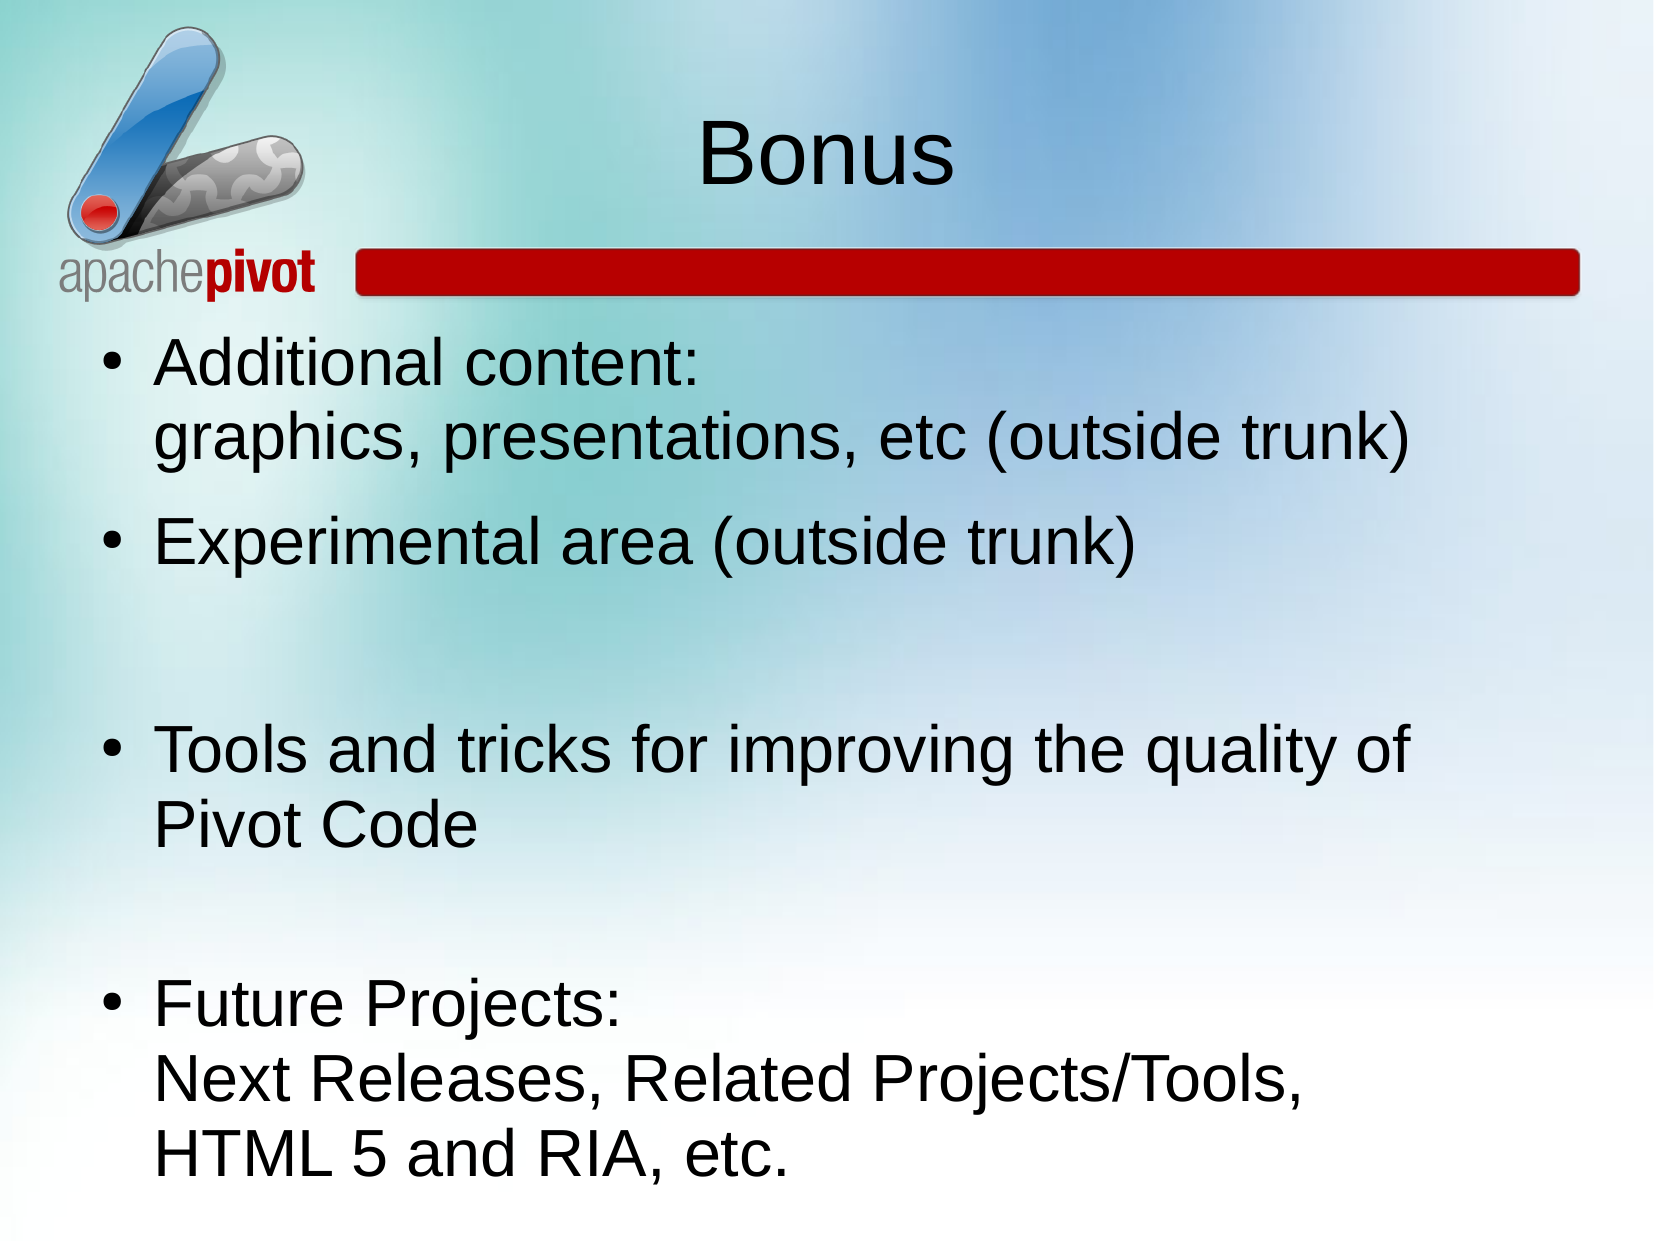

# Bonus
Additional content:
graphics, presentations, etc (outside trunk)
Experimental area (outside trunk)
Tools and tricks for improving the quality of Pivot Code
Future Projects:
Next Releases, Related Projects/Tools,
HTML 5 and RIA, etc.